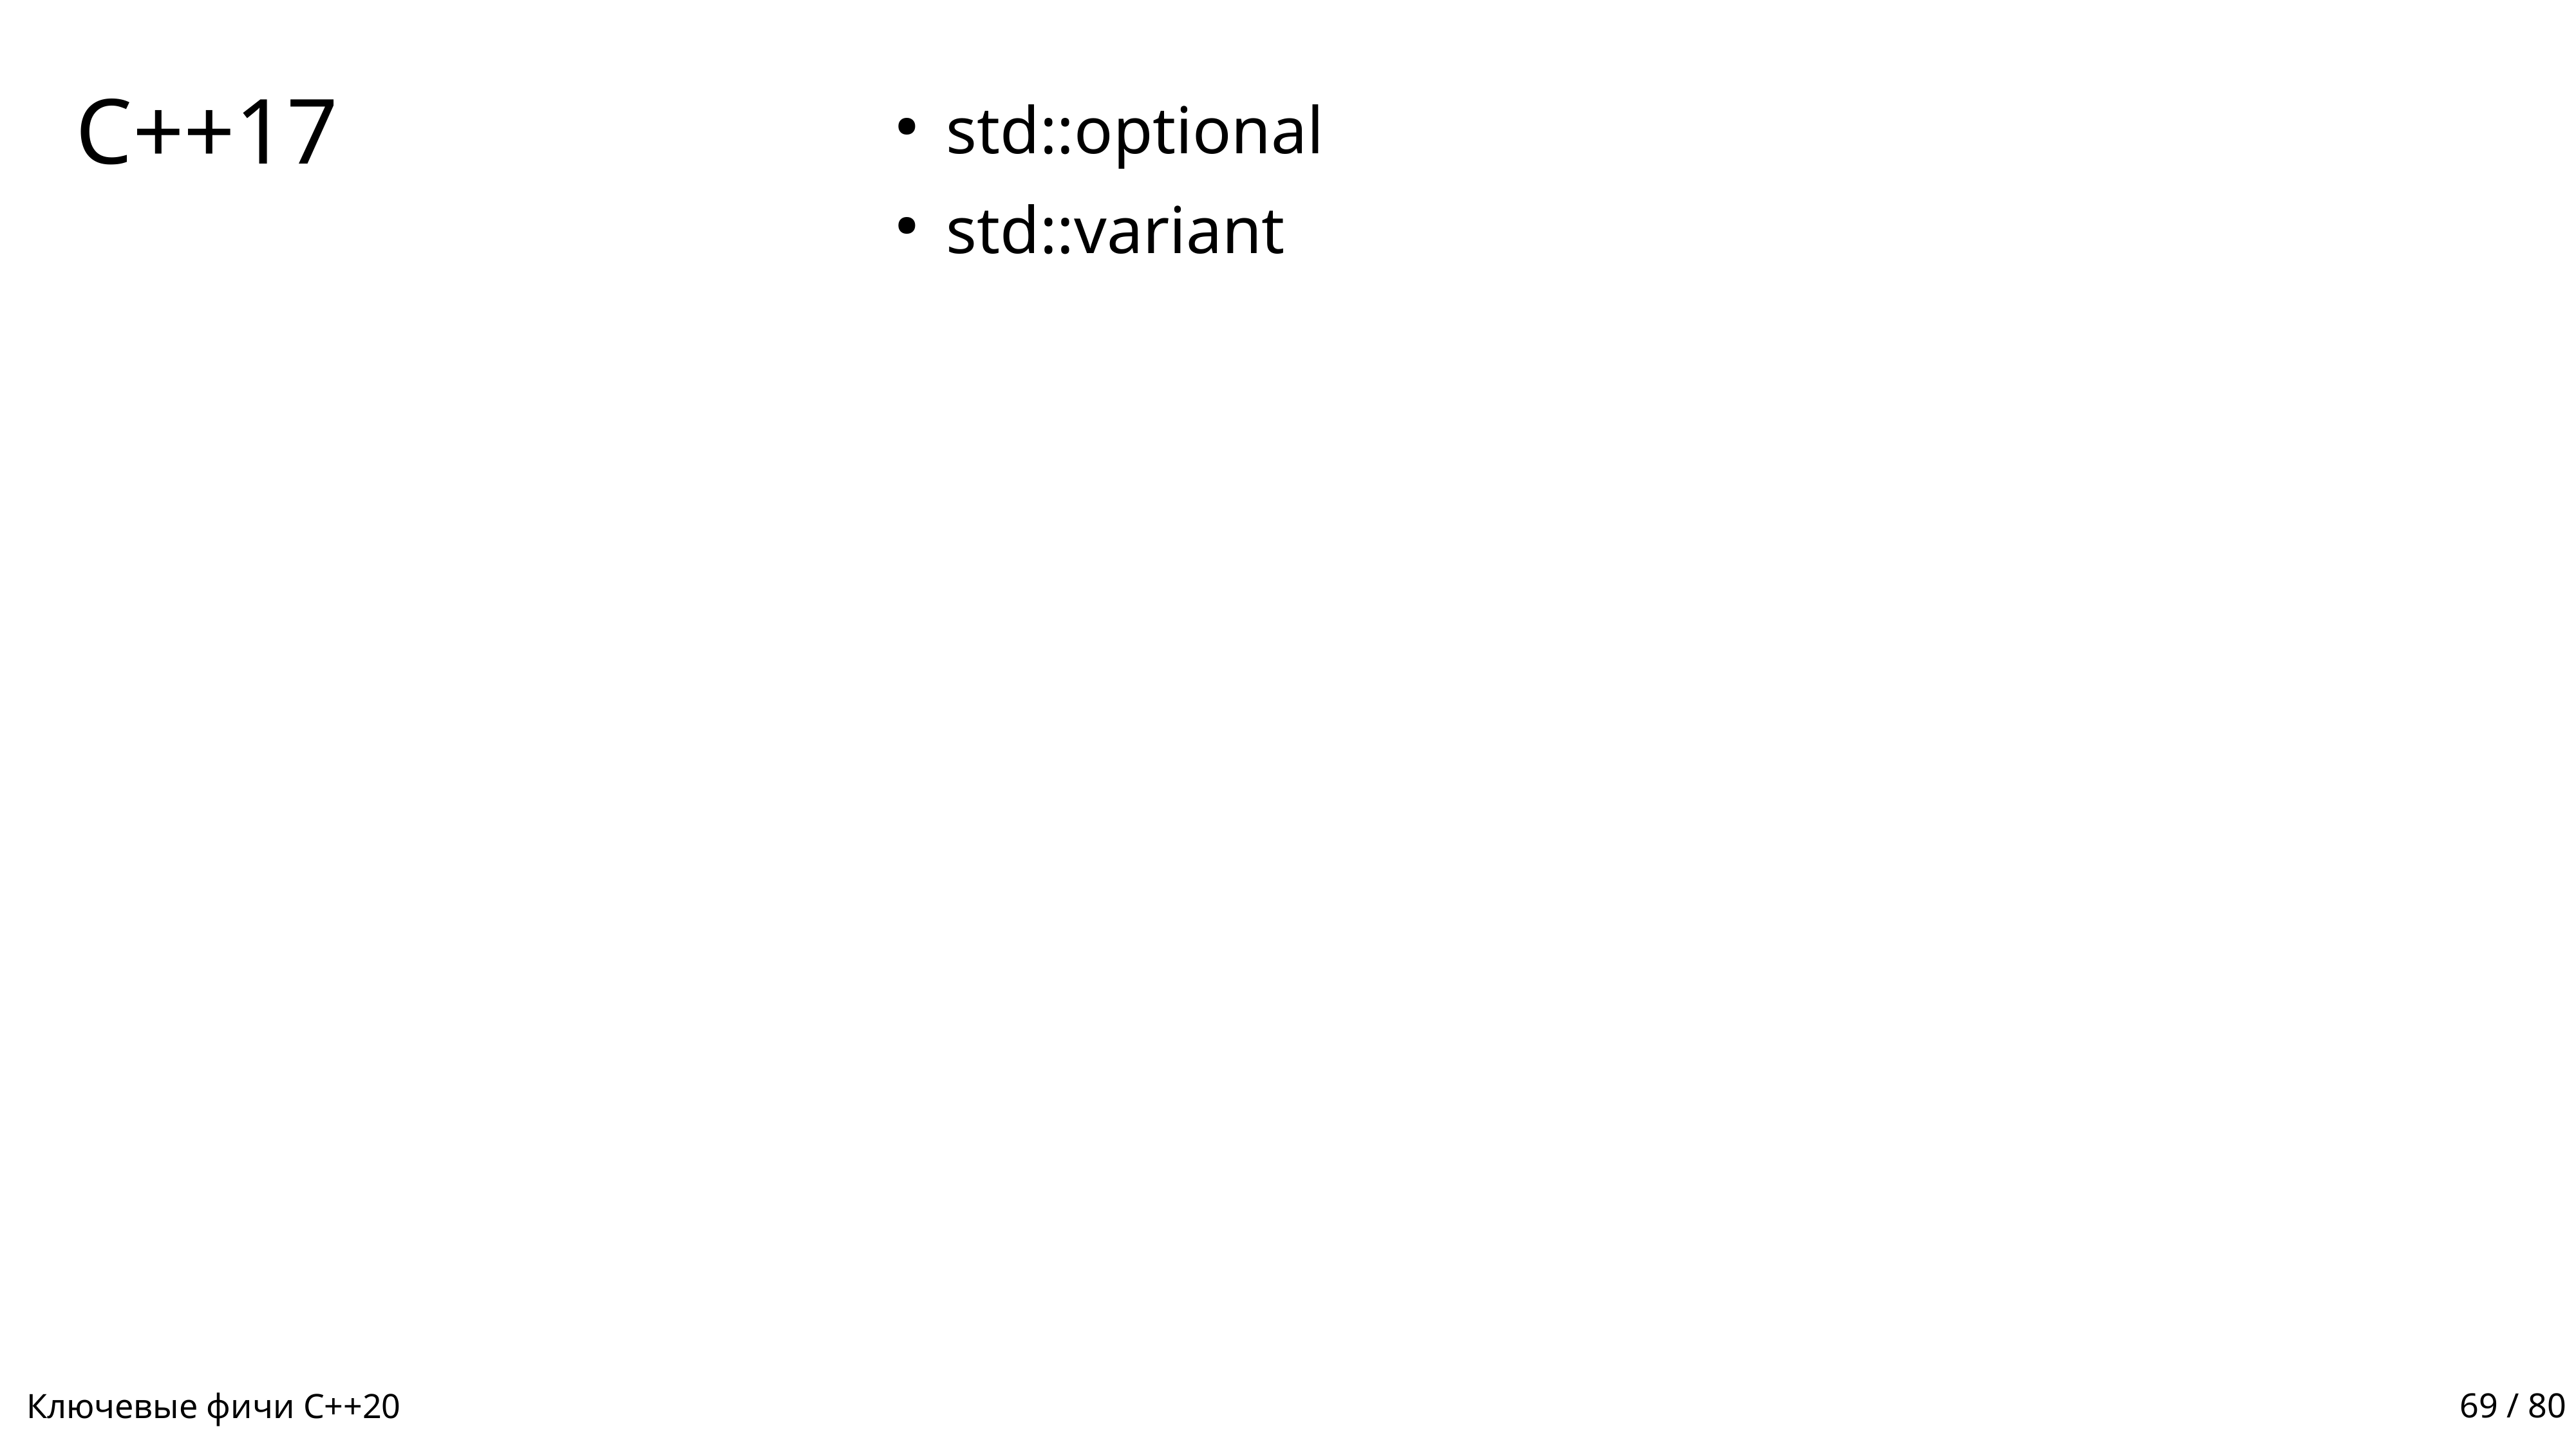

# С++17
 std::optional
 std::variant
Ключевые фичи С++20